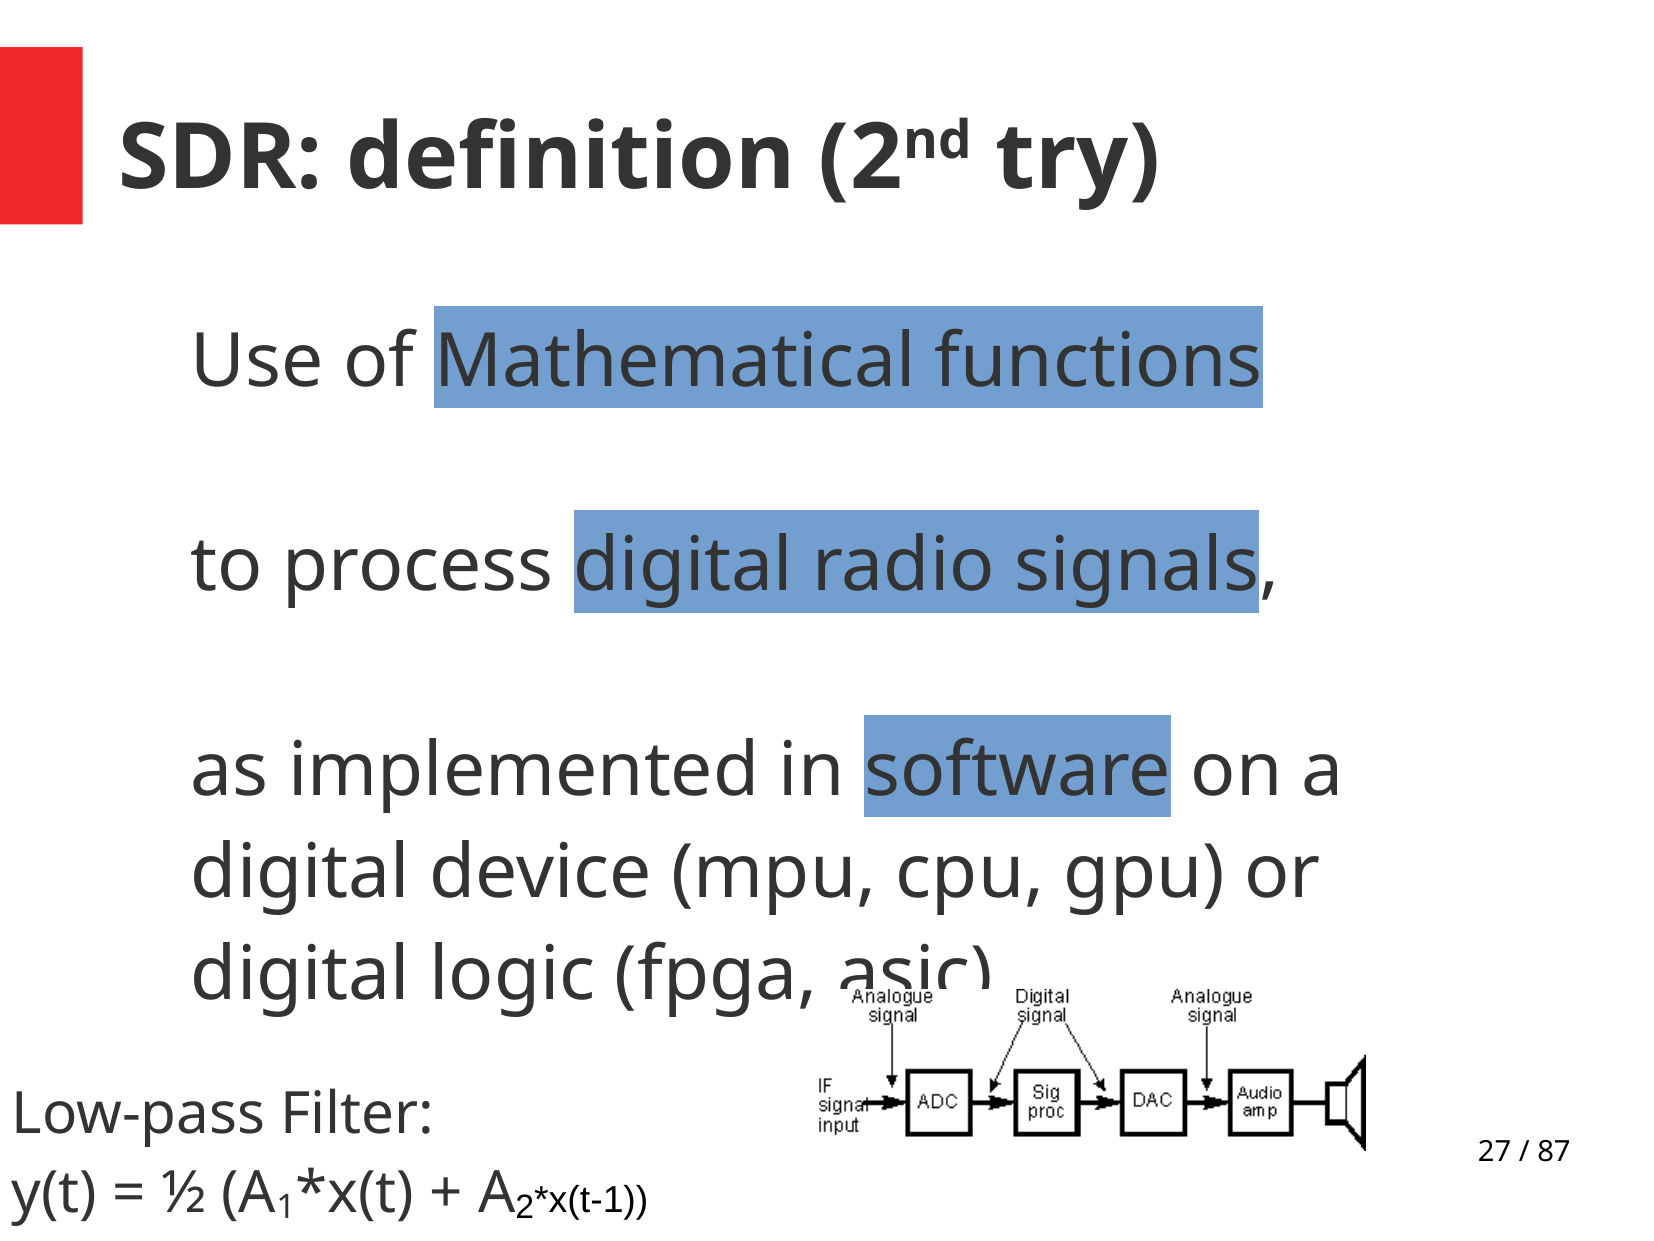

# SDR: definition (2nd try)
Use of Mathematical functions
to process digital radio signals,
as implemented in software on a digital device (mpu, cpu, gpu) or digital logic (fpga, asic)
Low-pass Filter:
y(t) = ½ (A1*x(t) + A2*x(t-1))
27